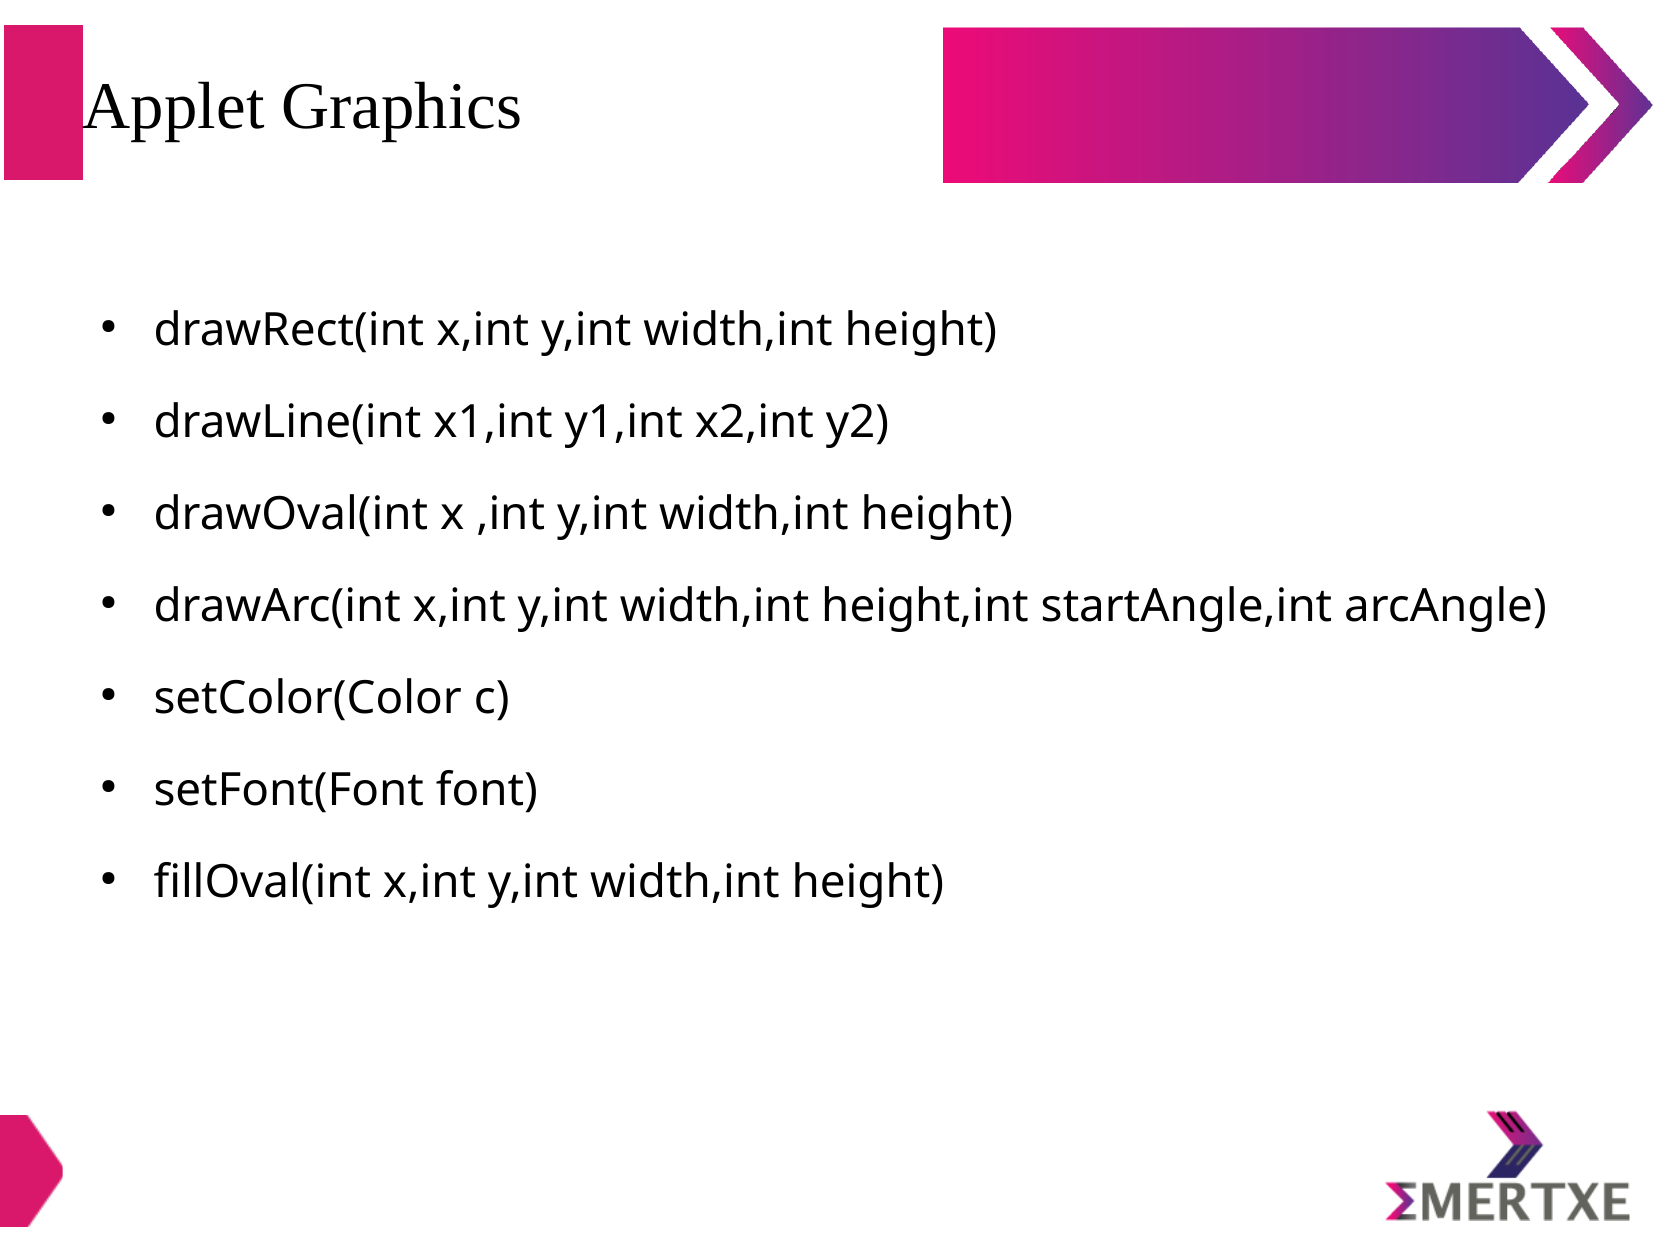

# Applet Graphics
drawRect(int x,int y,int width,int height)
drawLine(int x1,int y1,int x2,int y2)
drawOval(int x ,int y,int width,int height)
drawArc(int x,int y,int width,int height,int startAngle,int arcAngle)
setColor(Color c)
setFont(Font font)
fillOval(int x,int y,int width,int height)